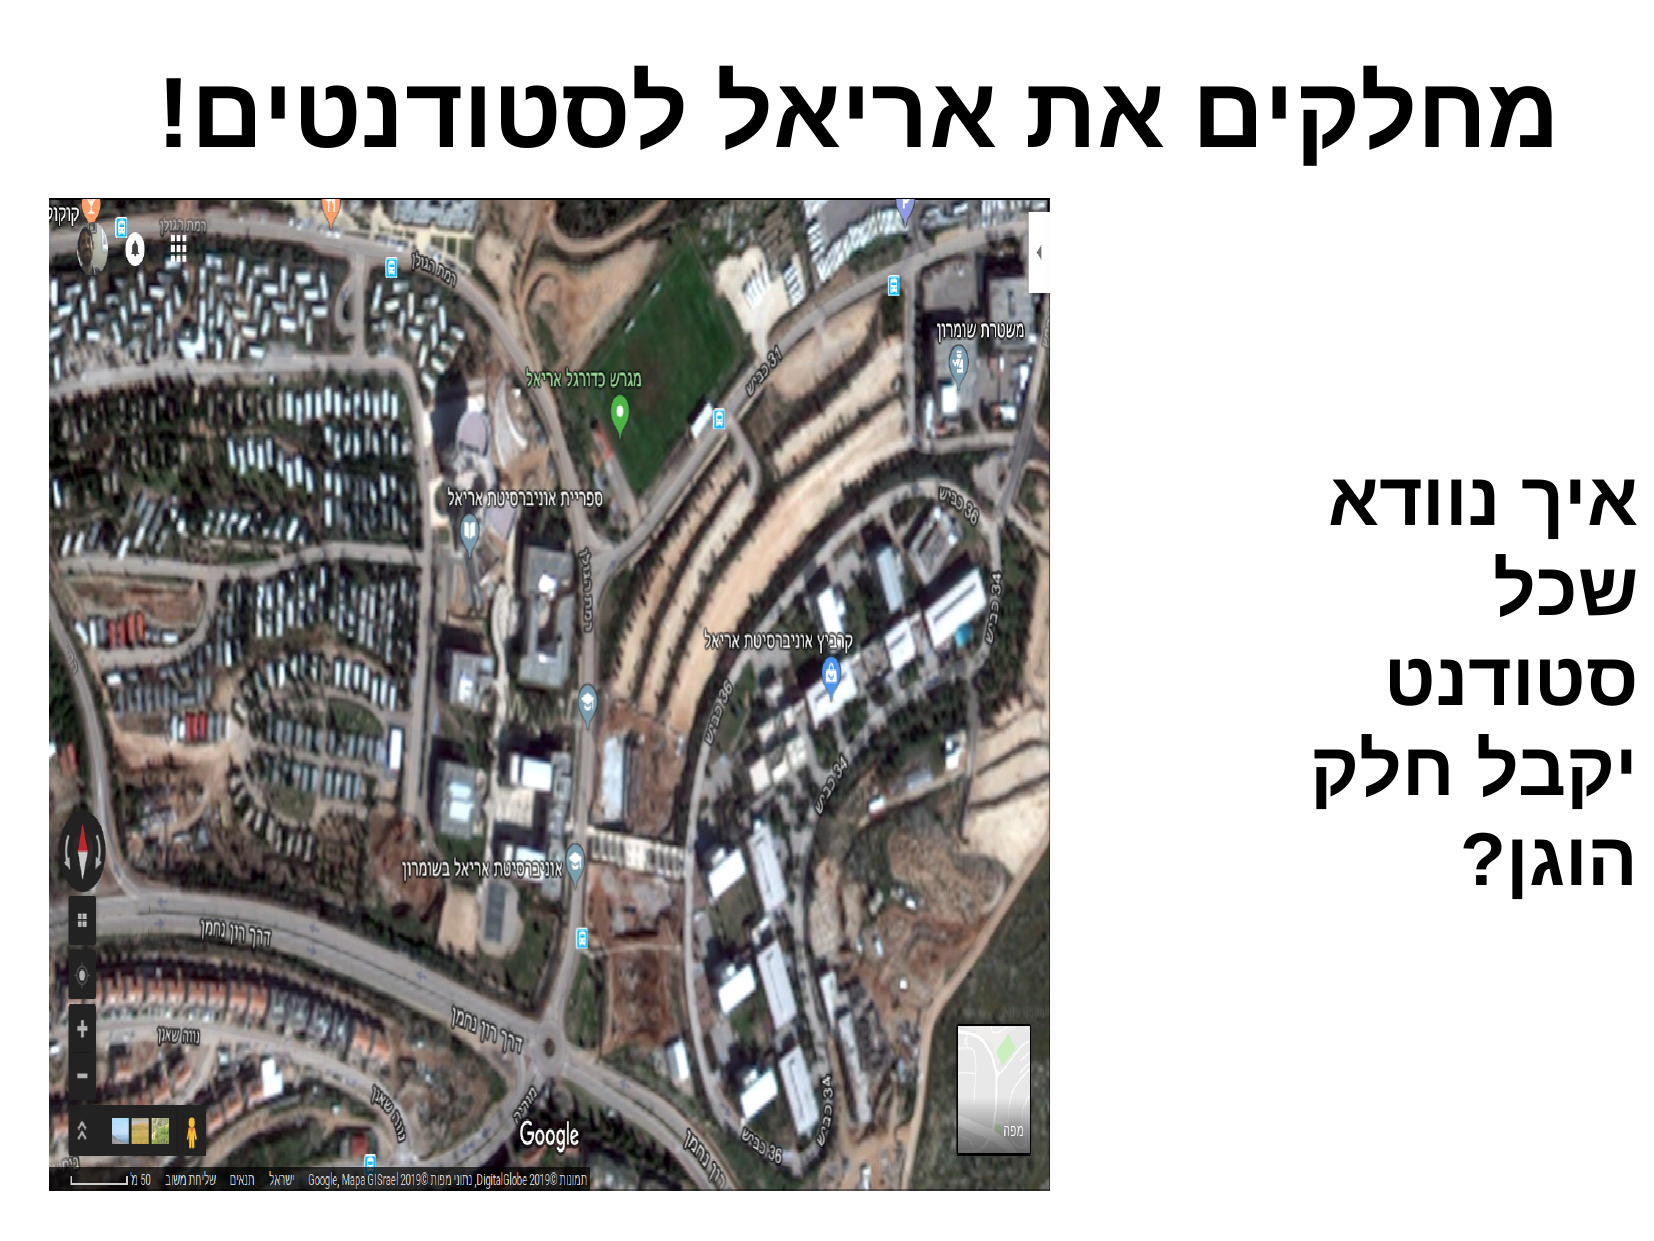

מחלקים את אריאל לסטודנטים!
איך נוודא שכל סטודנט יקבל חלק הוגן?